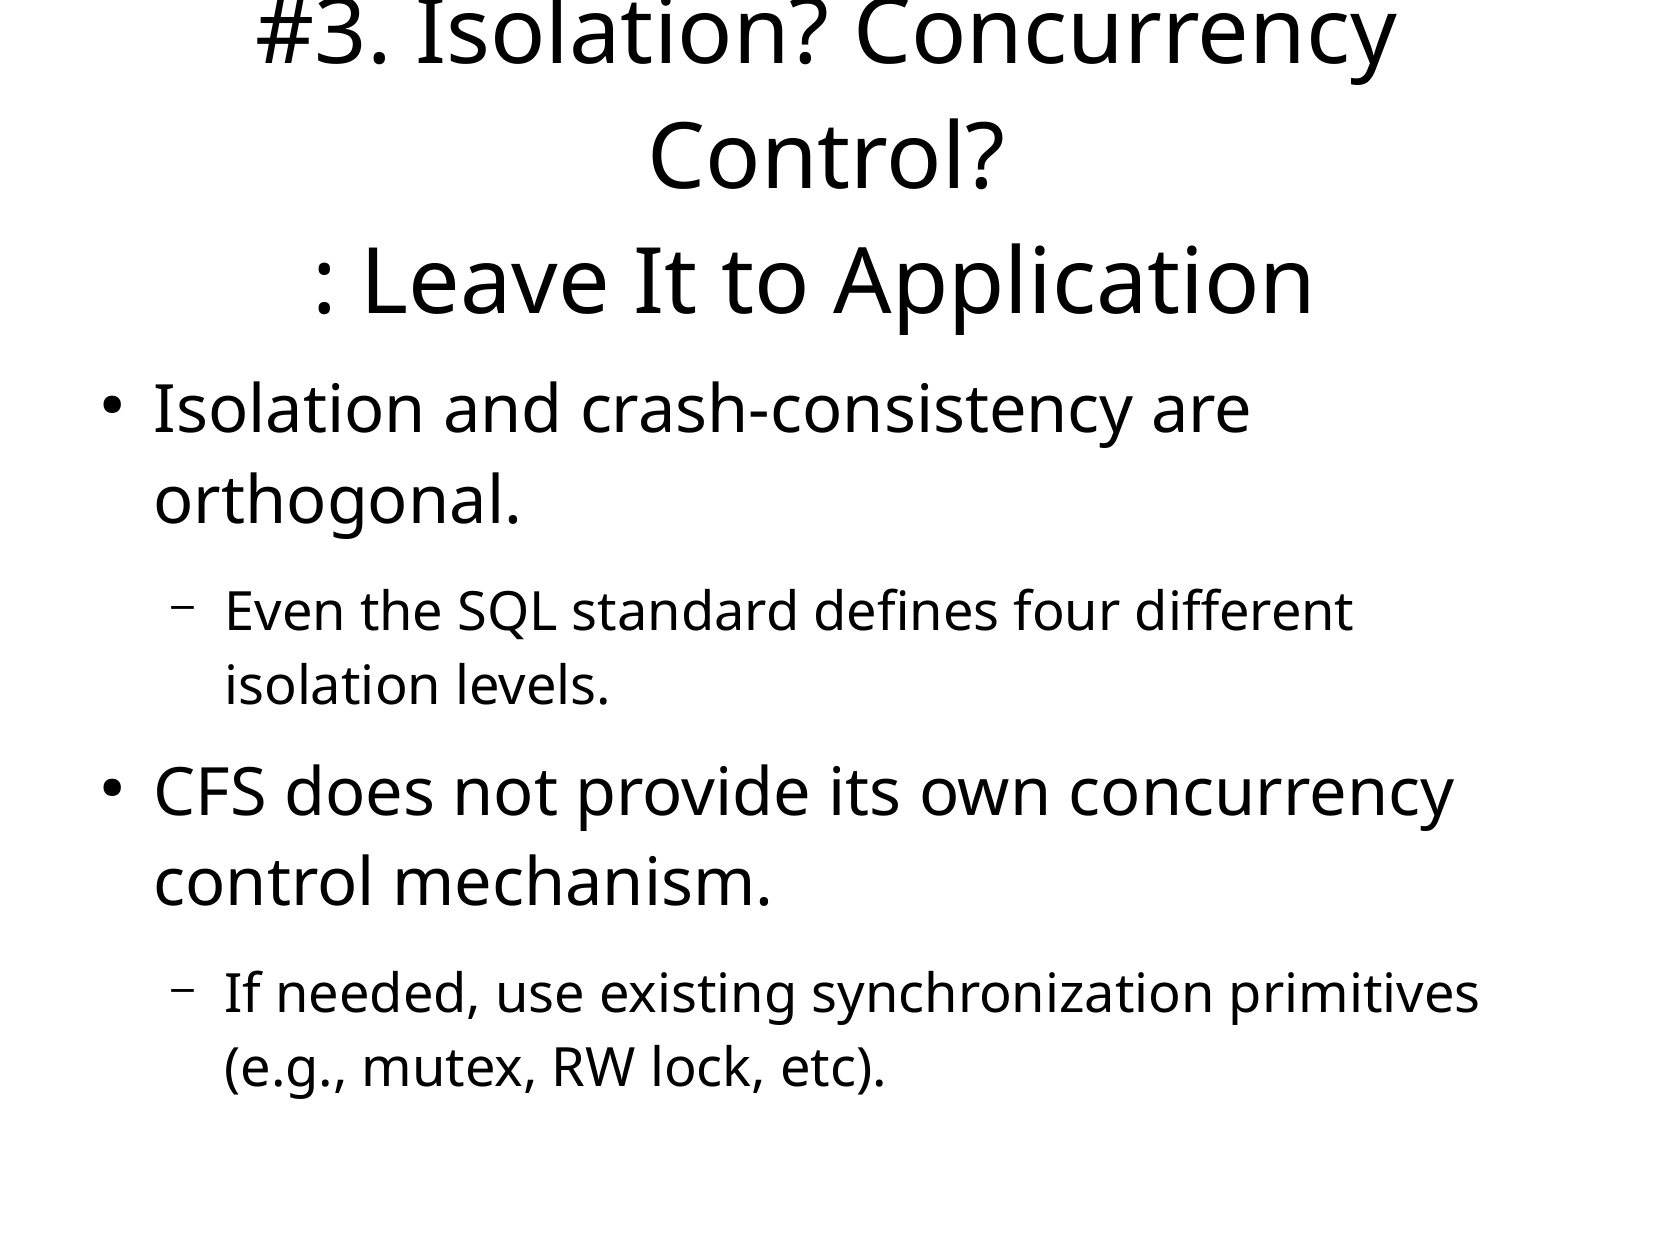

# #3. Isolation? Concurrency Control? : Leave It to Application
Isolation and crash-consistency are orthogonal.
Even the SQL standard defines four different isolation levels.
CFS does not provide its own concurrency control mechanism.
If needed, use existing synchronization primitives (e.g., mutex, RW lock, etc).